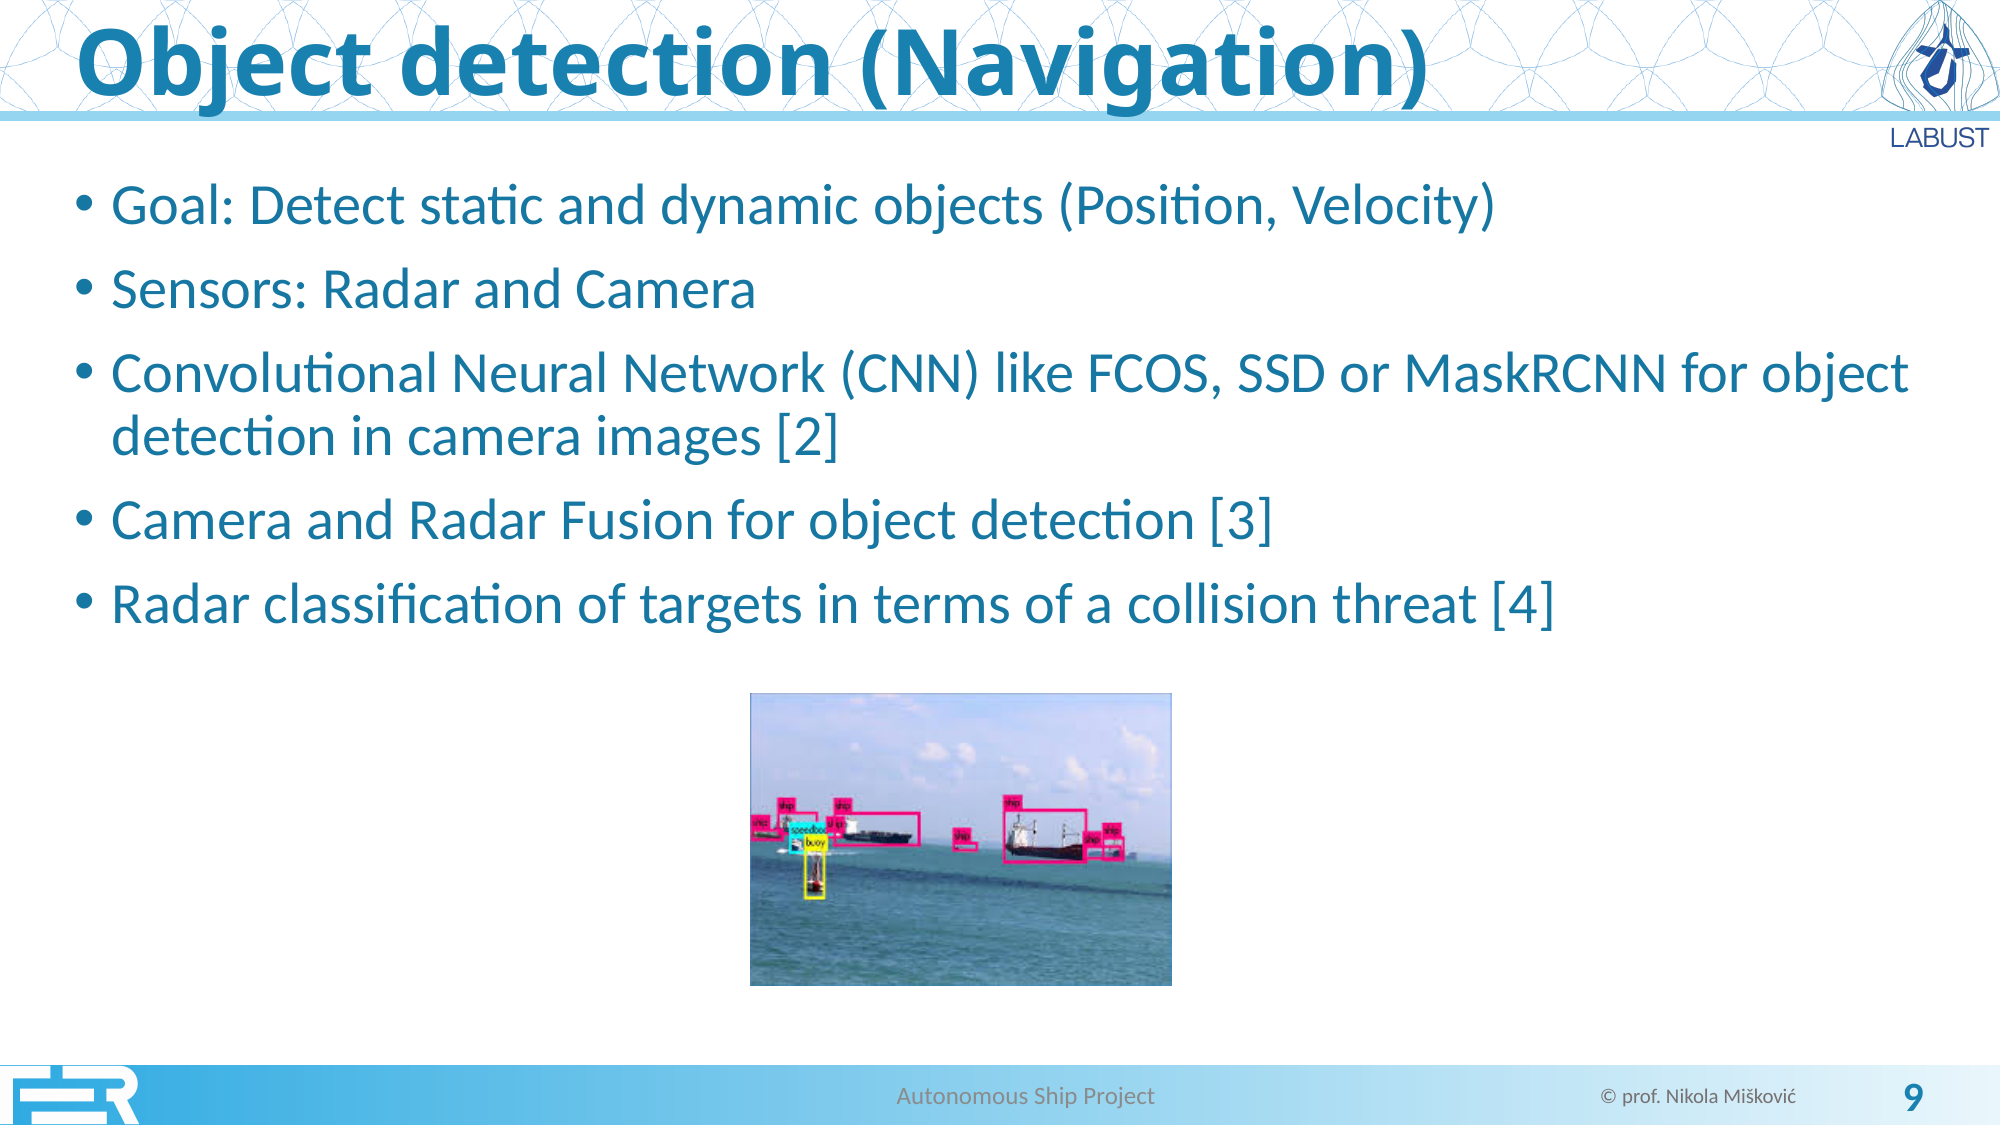

# Object detection (Navigation)
Goal: Detect static and dynamic objects (Position, Velocity)
Sensors: Radar and Camera
Convolutional Neural Network (CNN) like FCOS, SSD or MaskRCNN for object detection in camera images [2]
Camera and Radar Fusion for object detection [3]
Radar classification of targets in terms of a collision threat [4]
Guidance and Control of Marine Vehicles
9